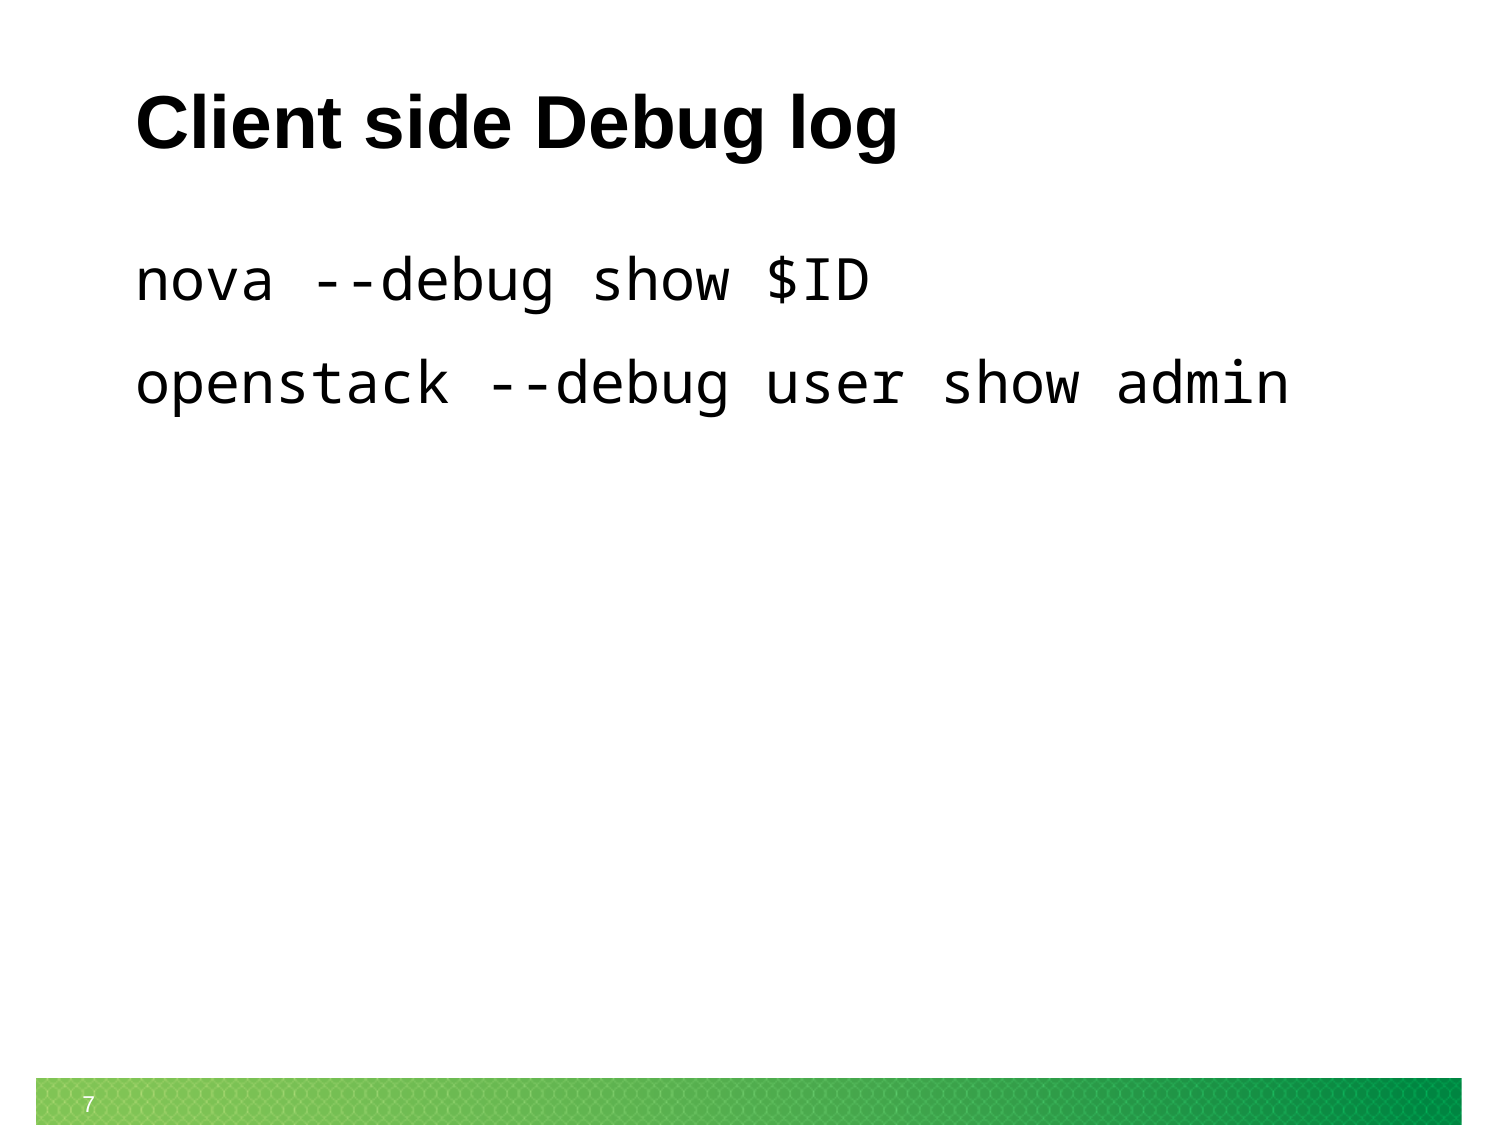

# Client side Debug log
nova --debug show $ID
openstack --debug user show admin